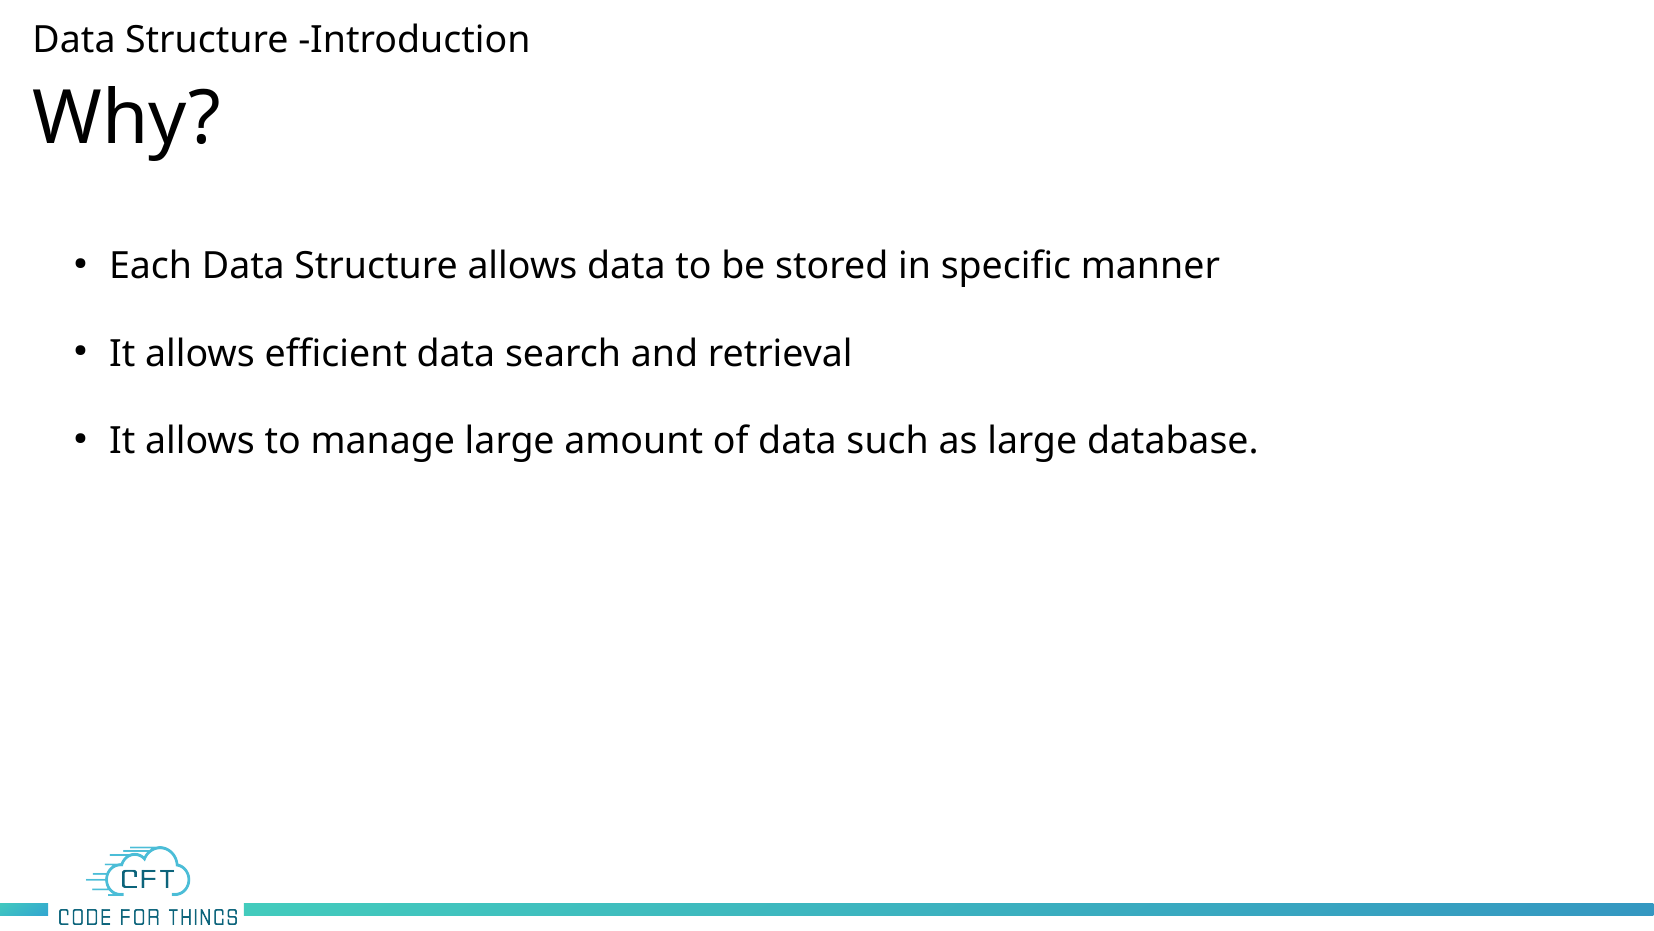

# Data Structure -Introduction Why?
Each Data Structure allows data to be stored in specific manner
It allows efficient data search and retrieval
It allows to manage large amount of data such as large database.